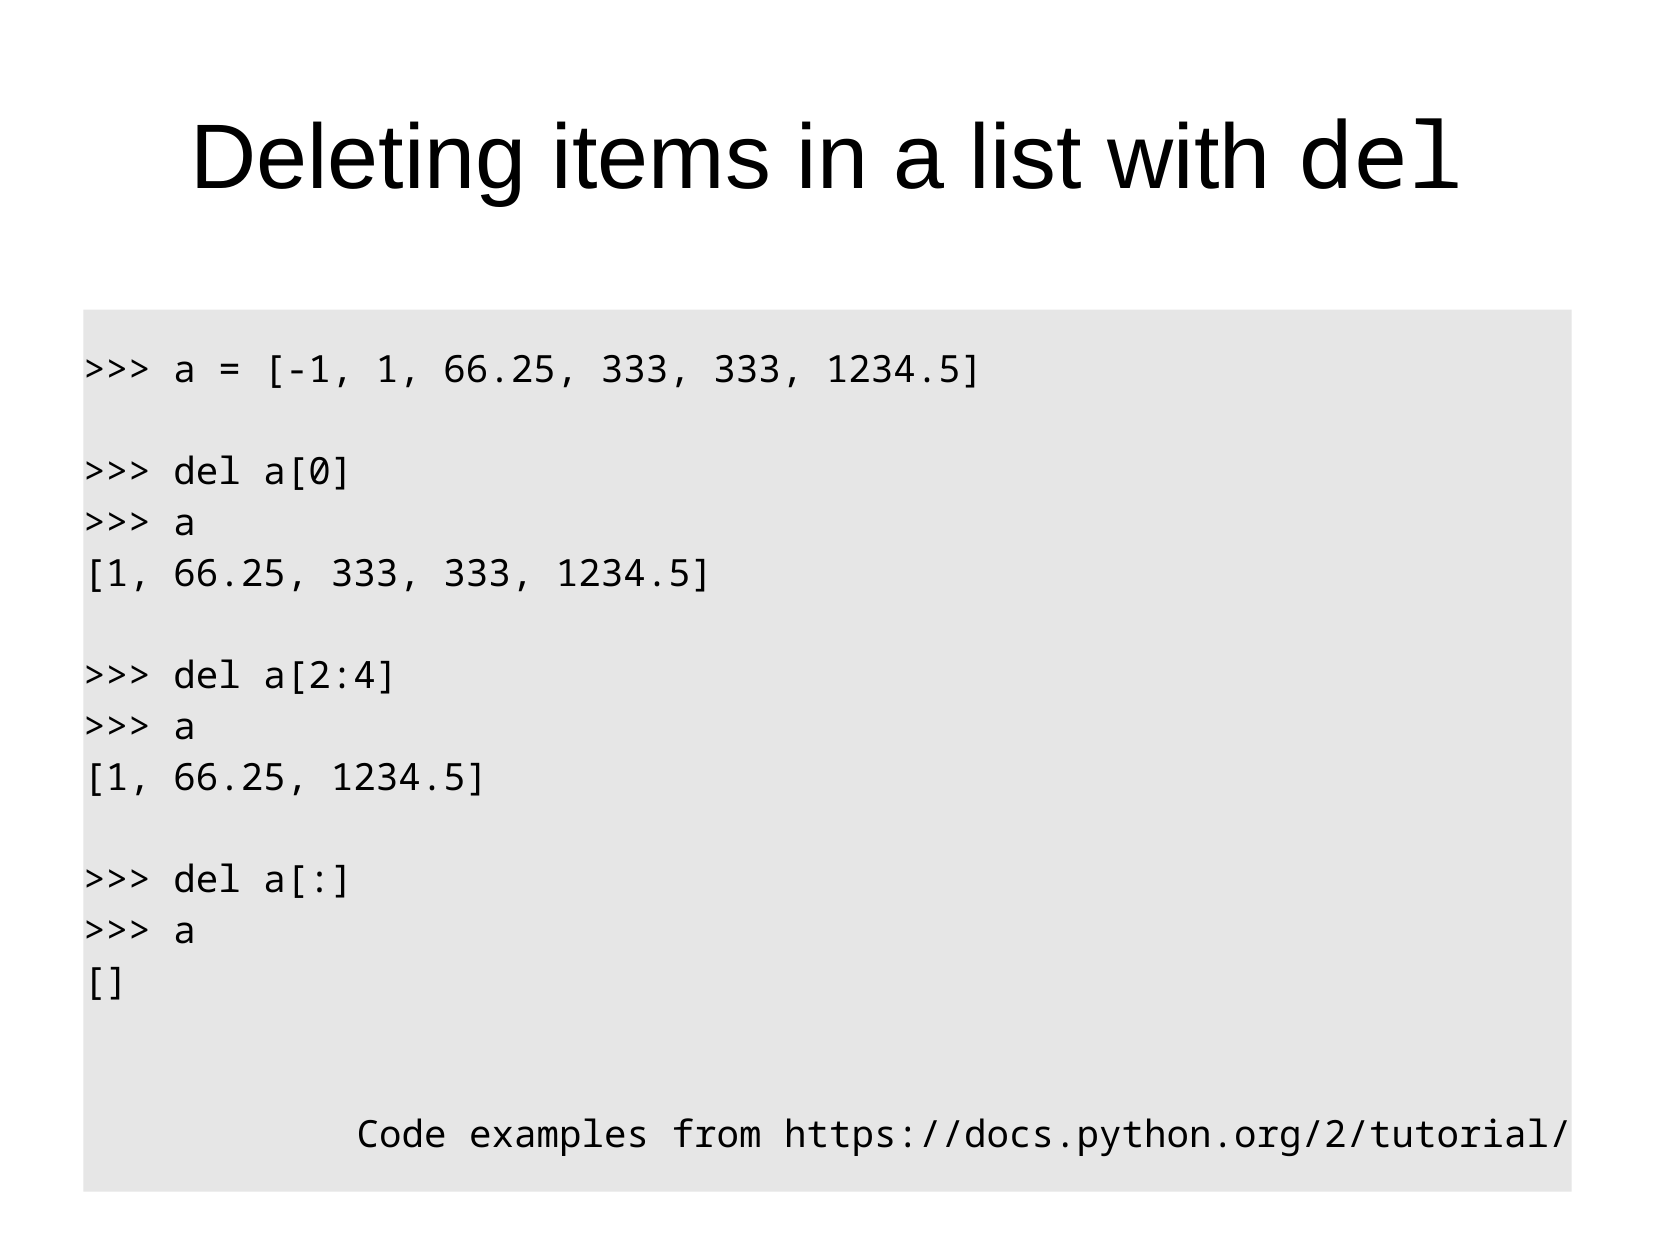

# Deleting items in a list with del
>>> a = [-1, 1, 66.25, 333, 333, 1234.5]
>>> del a[0]
>>> a
[1, 66.25, 333, 333, 1234.5]
>>> del a[2:4]
>>> a
[1, 66.25, 1234.5]
>>> del a[:]
>>> a
[]
Code examples from https://docs.python.org/2/tutorial/